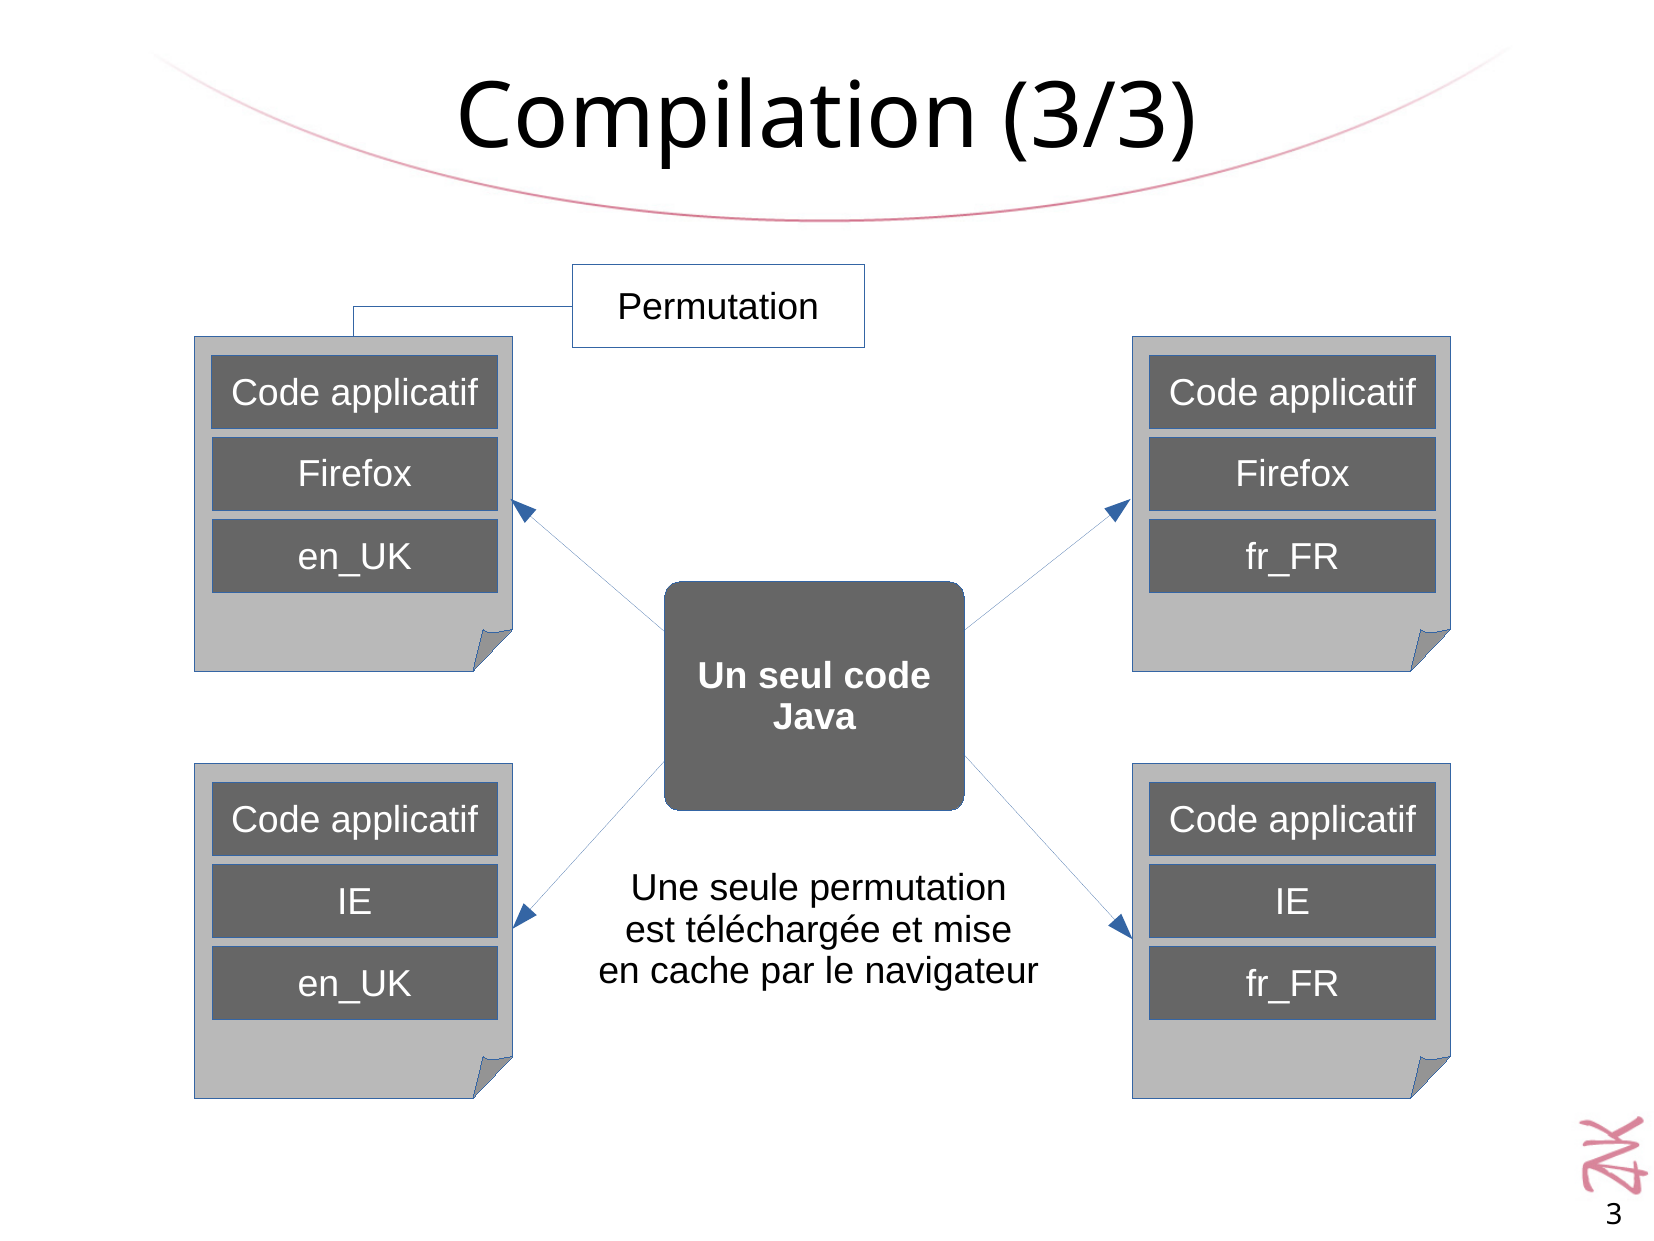

# Compilation (3/3)
Permutation
Code applicatif
Code applicatif
Firefox
Firefox
en_UK
fr_FR
Un seul code
Java
Code applicatif
Code applicatif
Une seule permutation
est téléchargée et mise
en cache par le navigateur
IE
IE
en_UK
fr_FR
3